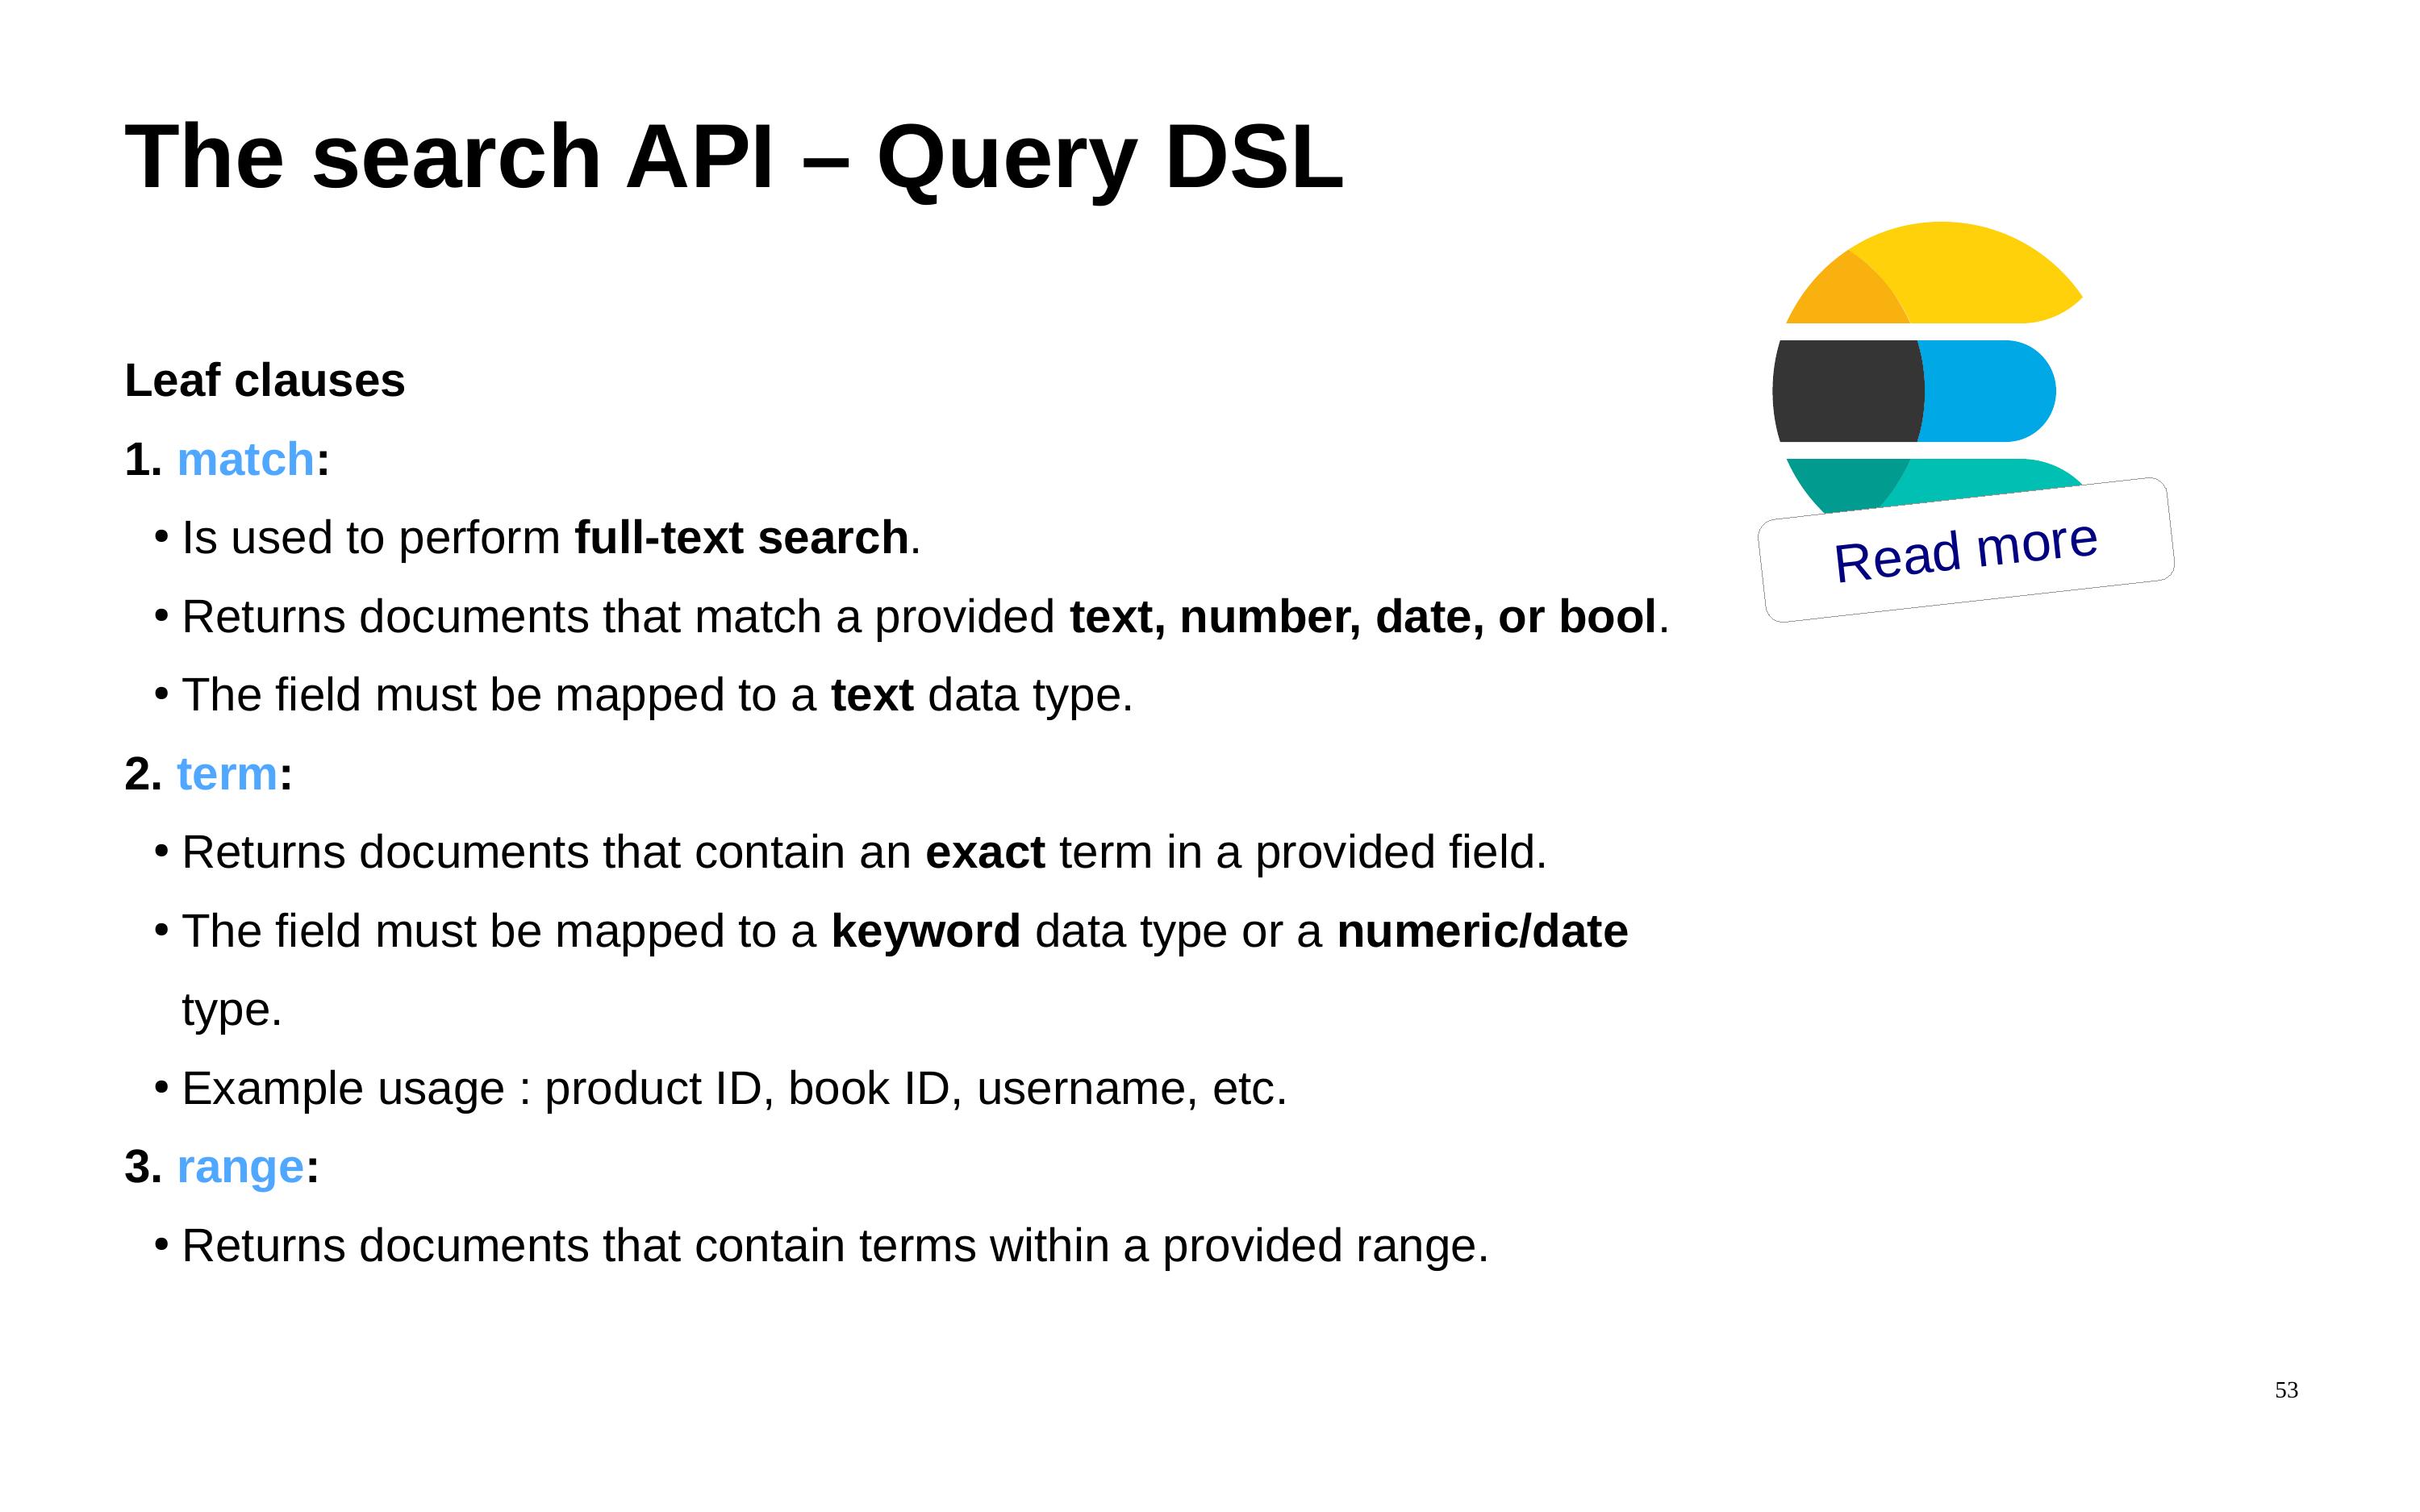

The search API – Query DSL
Leaf clauses
match:
Is used to perform full-text search.
Returns documents that match a provided text, number, date, or bool.
The field must be mapped to a text data type.
term:
Returns documents that contain an exact term in a provided field.
The field must be mapped to a keyword data type or a numeric/date type.
Example usage : product ID, book ID, username, etc.
range:
Returns documents that contain terms within a provided range.
Read more
53